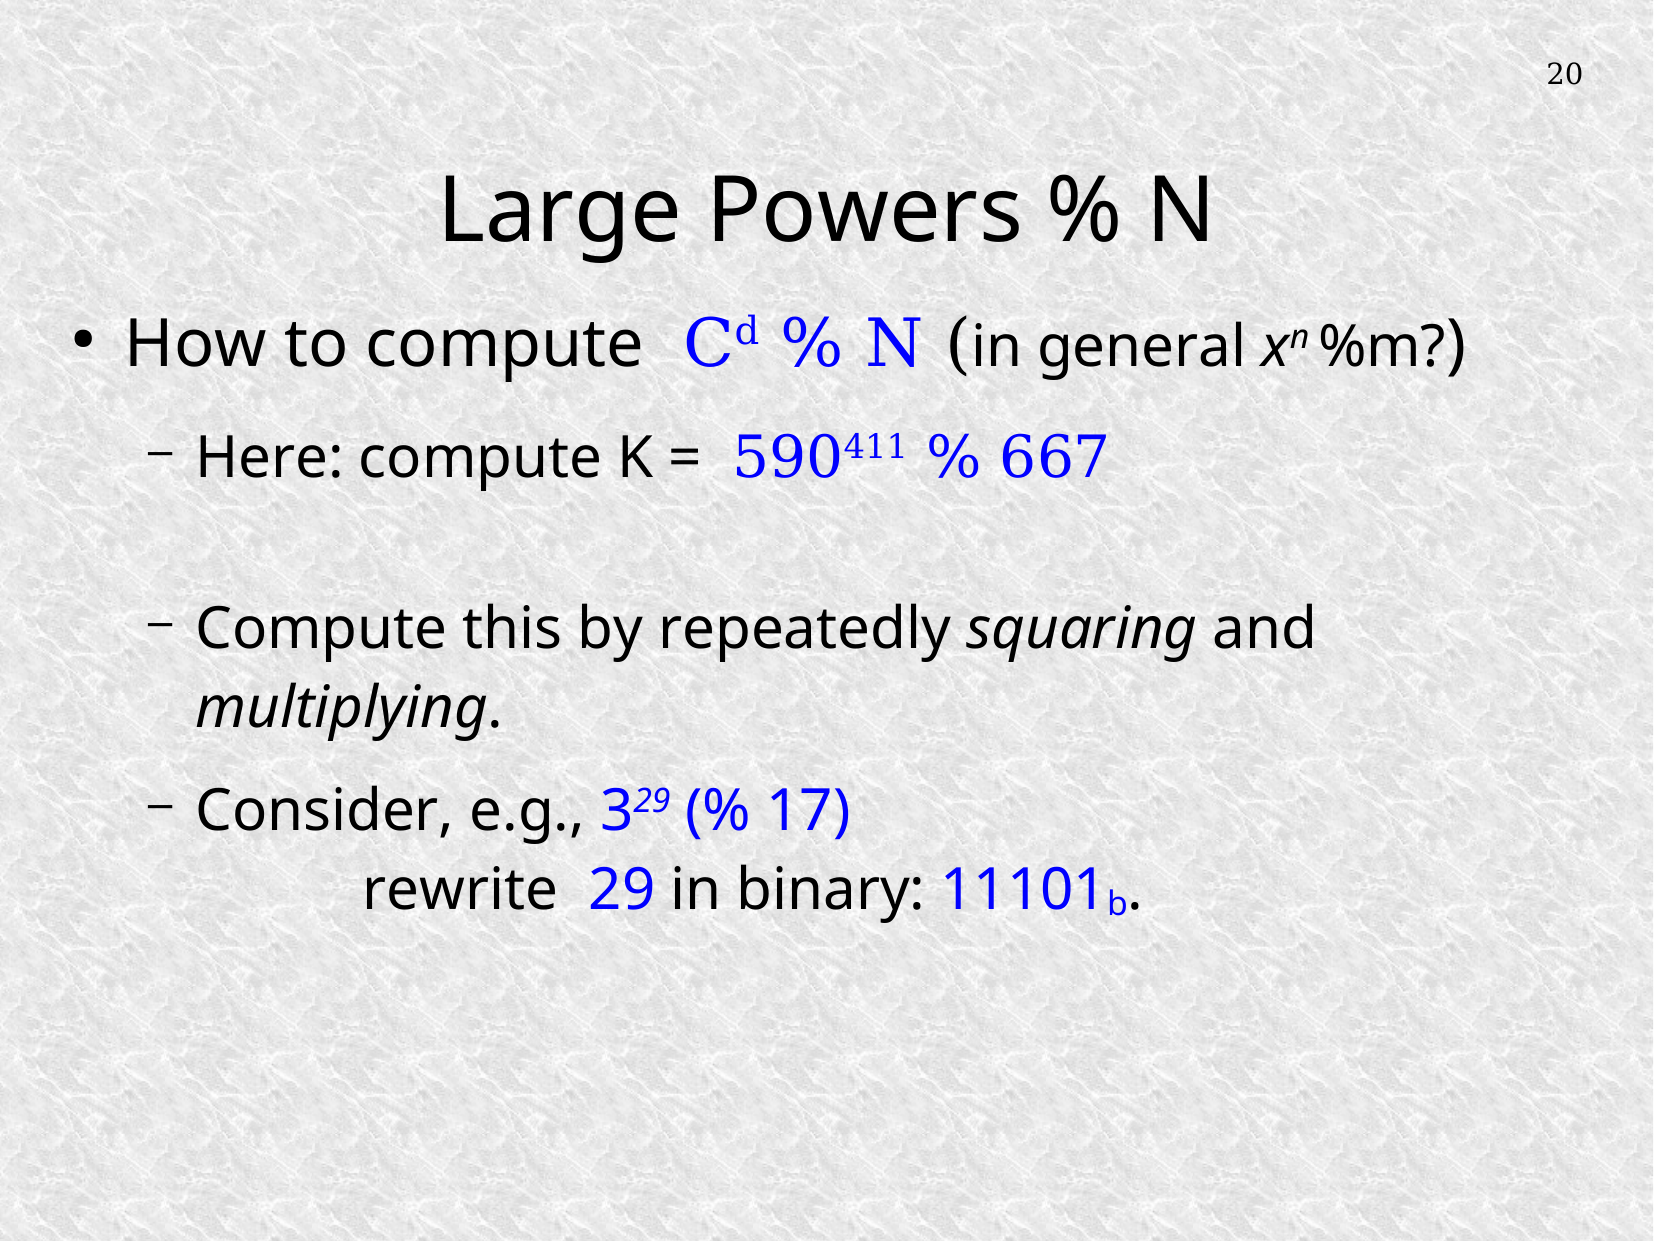

20
# Large Powers % N
How to compute Cd % N (in general xn %m?)
Here: compute K = 590411 % 667
Compute this by repeatedly squaring and multiplying.
Consider, e.g., 329 (% 17)
 rewrite 29 in binary: 11101b.